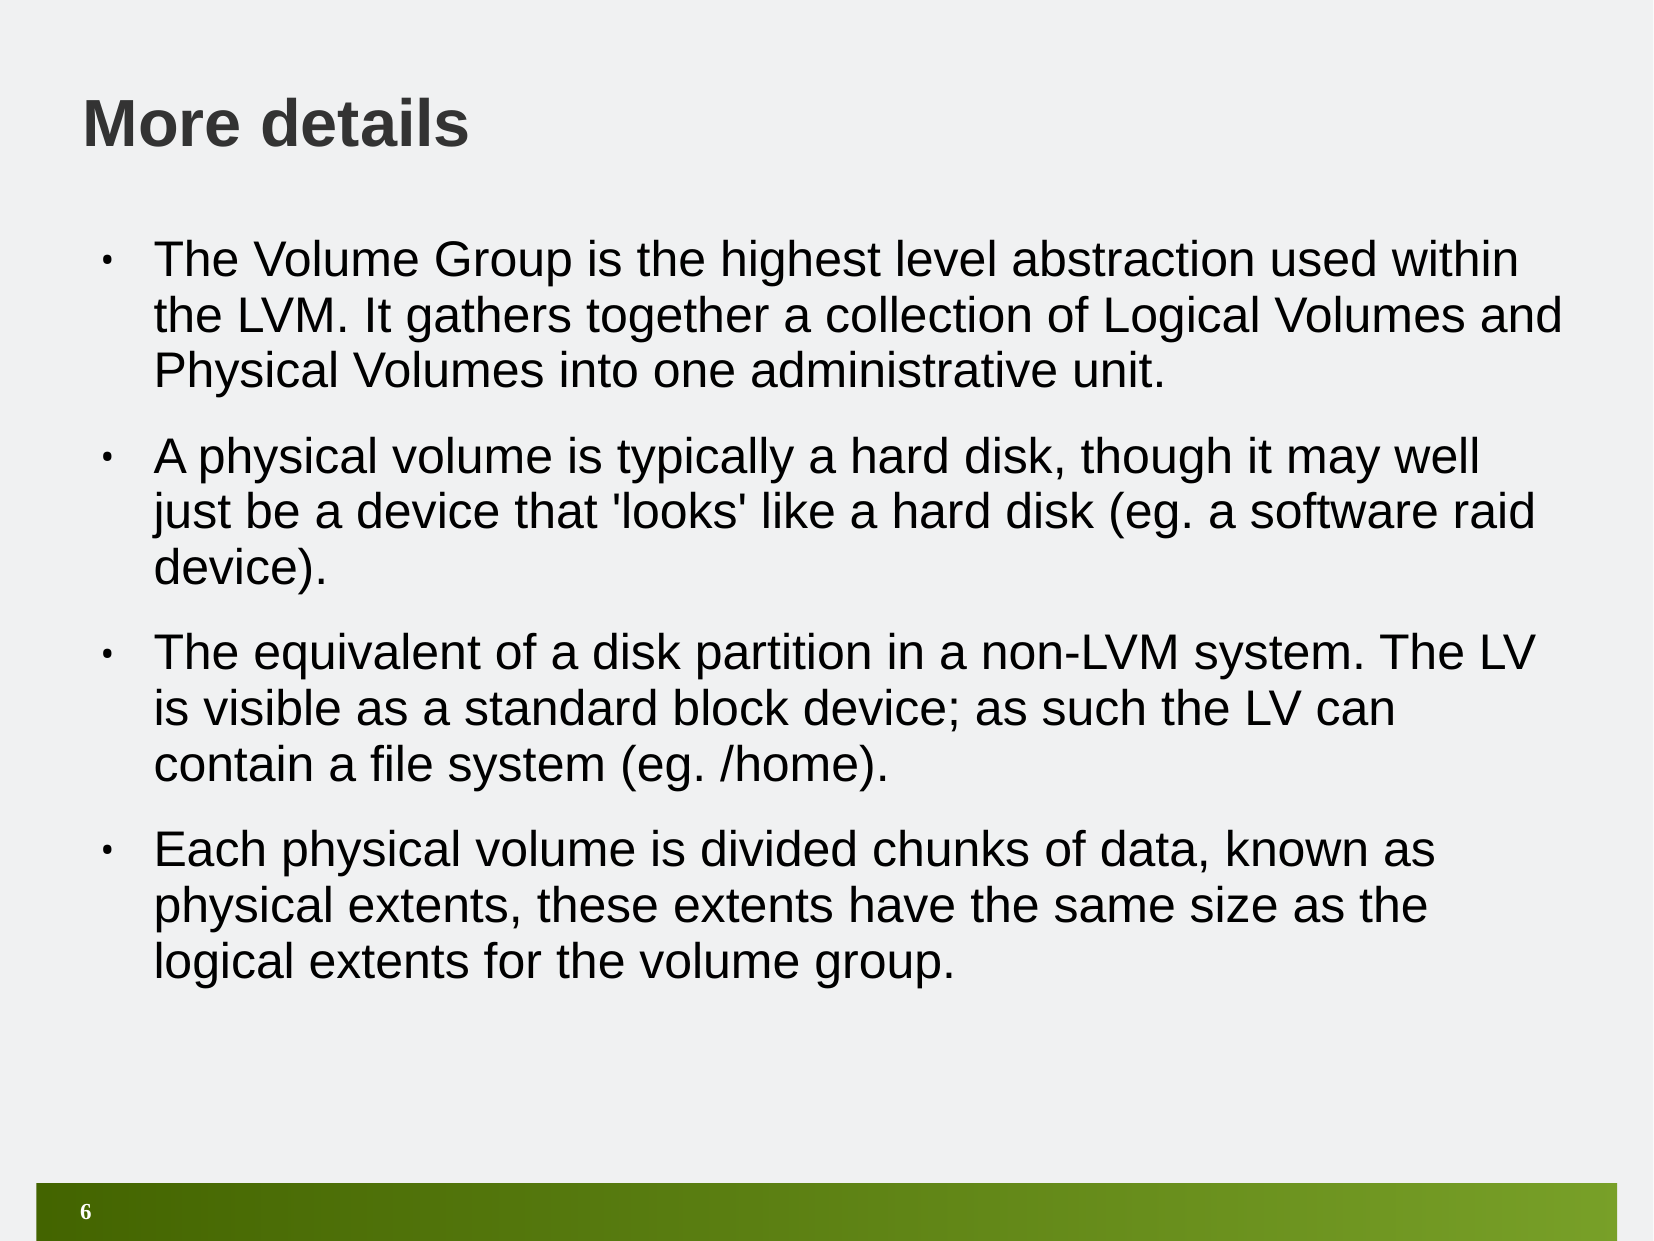

# More details
The Volume Group is the highest level abstraction used within the LVM. It gathers together a collection of Logical Volumes and Physical Volumes into one administrative unit.
A physical volume is typically a hard disk, though it may well just be a device that 'looks' like a hard disk (eg. a software raid device).
The equivalent of a disk partition in a non-LVM system. The LV is visible as a standard block device; as such the LV can contain a file system (eg. /home).
Each physical volume is divided chunks of data, known as physical extents, these extents have the same size as the logical extents for the volume group.
6